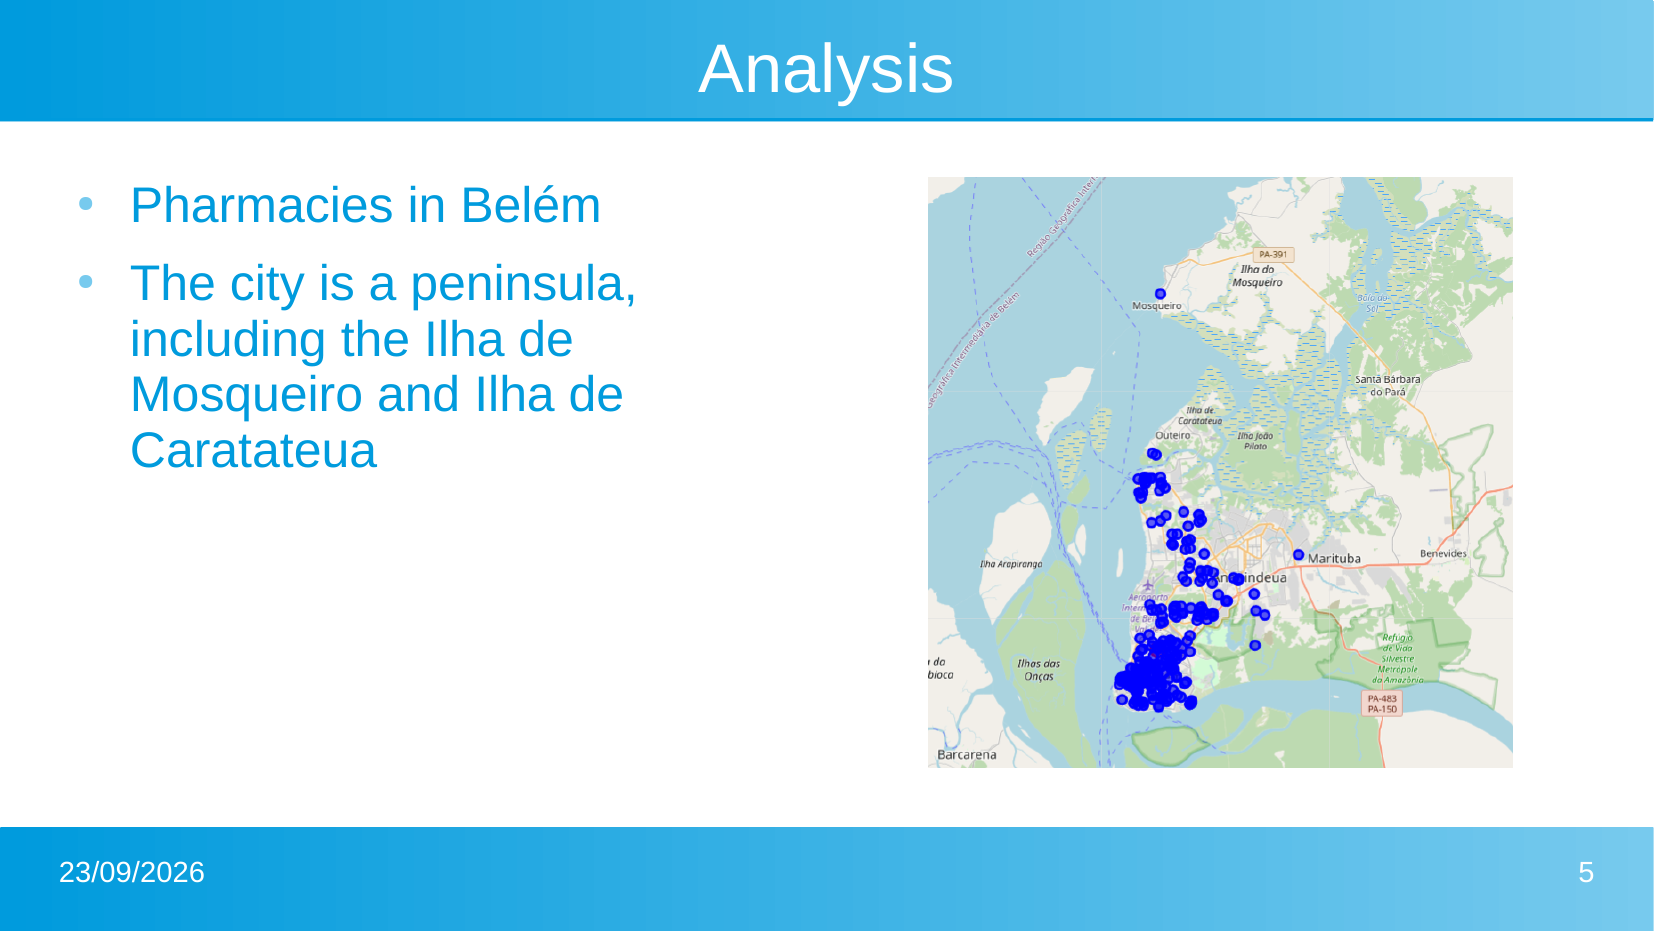

# Analysis
Pharmacies in Belém
The city is a peninsula, including the Ilha de Mosqueiro and Ilha de Caratateua
5